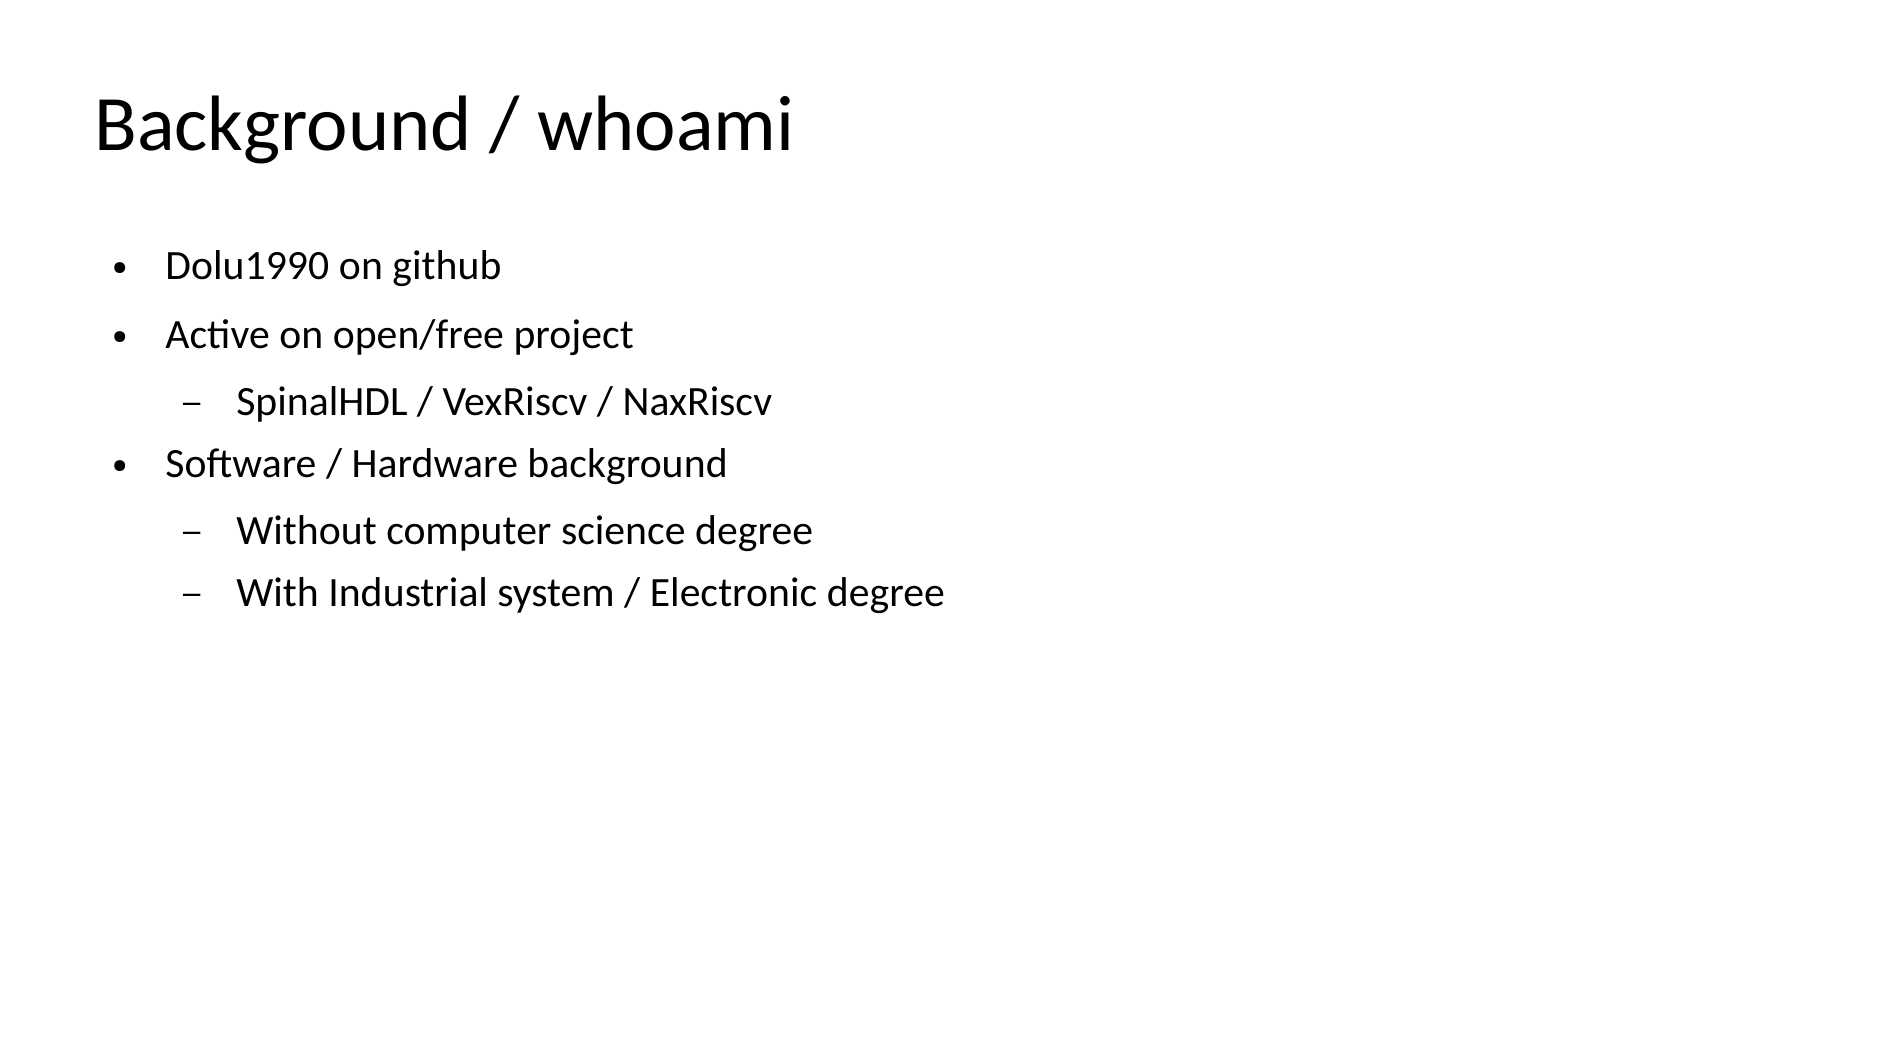

# Background / whoami
Dolu1990 on github
Active on open/free project
SpinalHDL / VexRiscv / NaxRiscv
Software / Hardware background
Without computer science degree
With Industrial system / Electronic degree